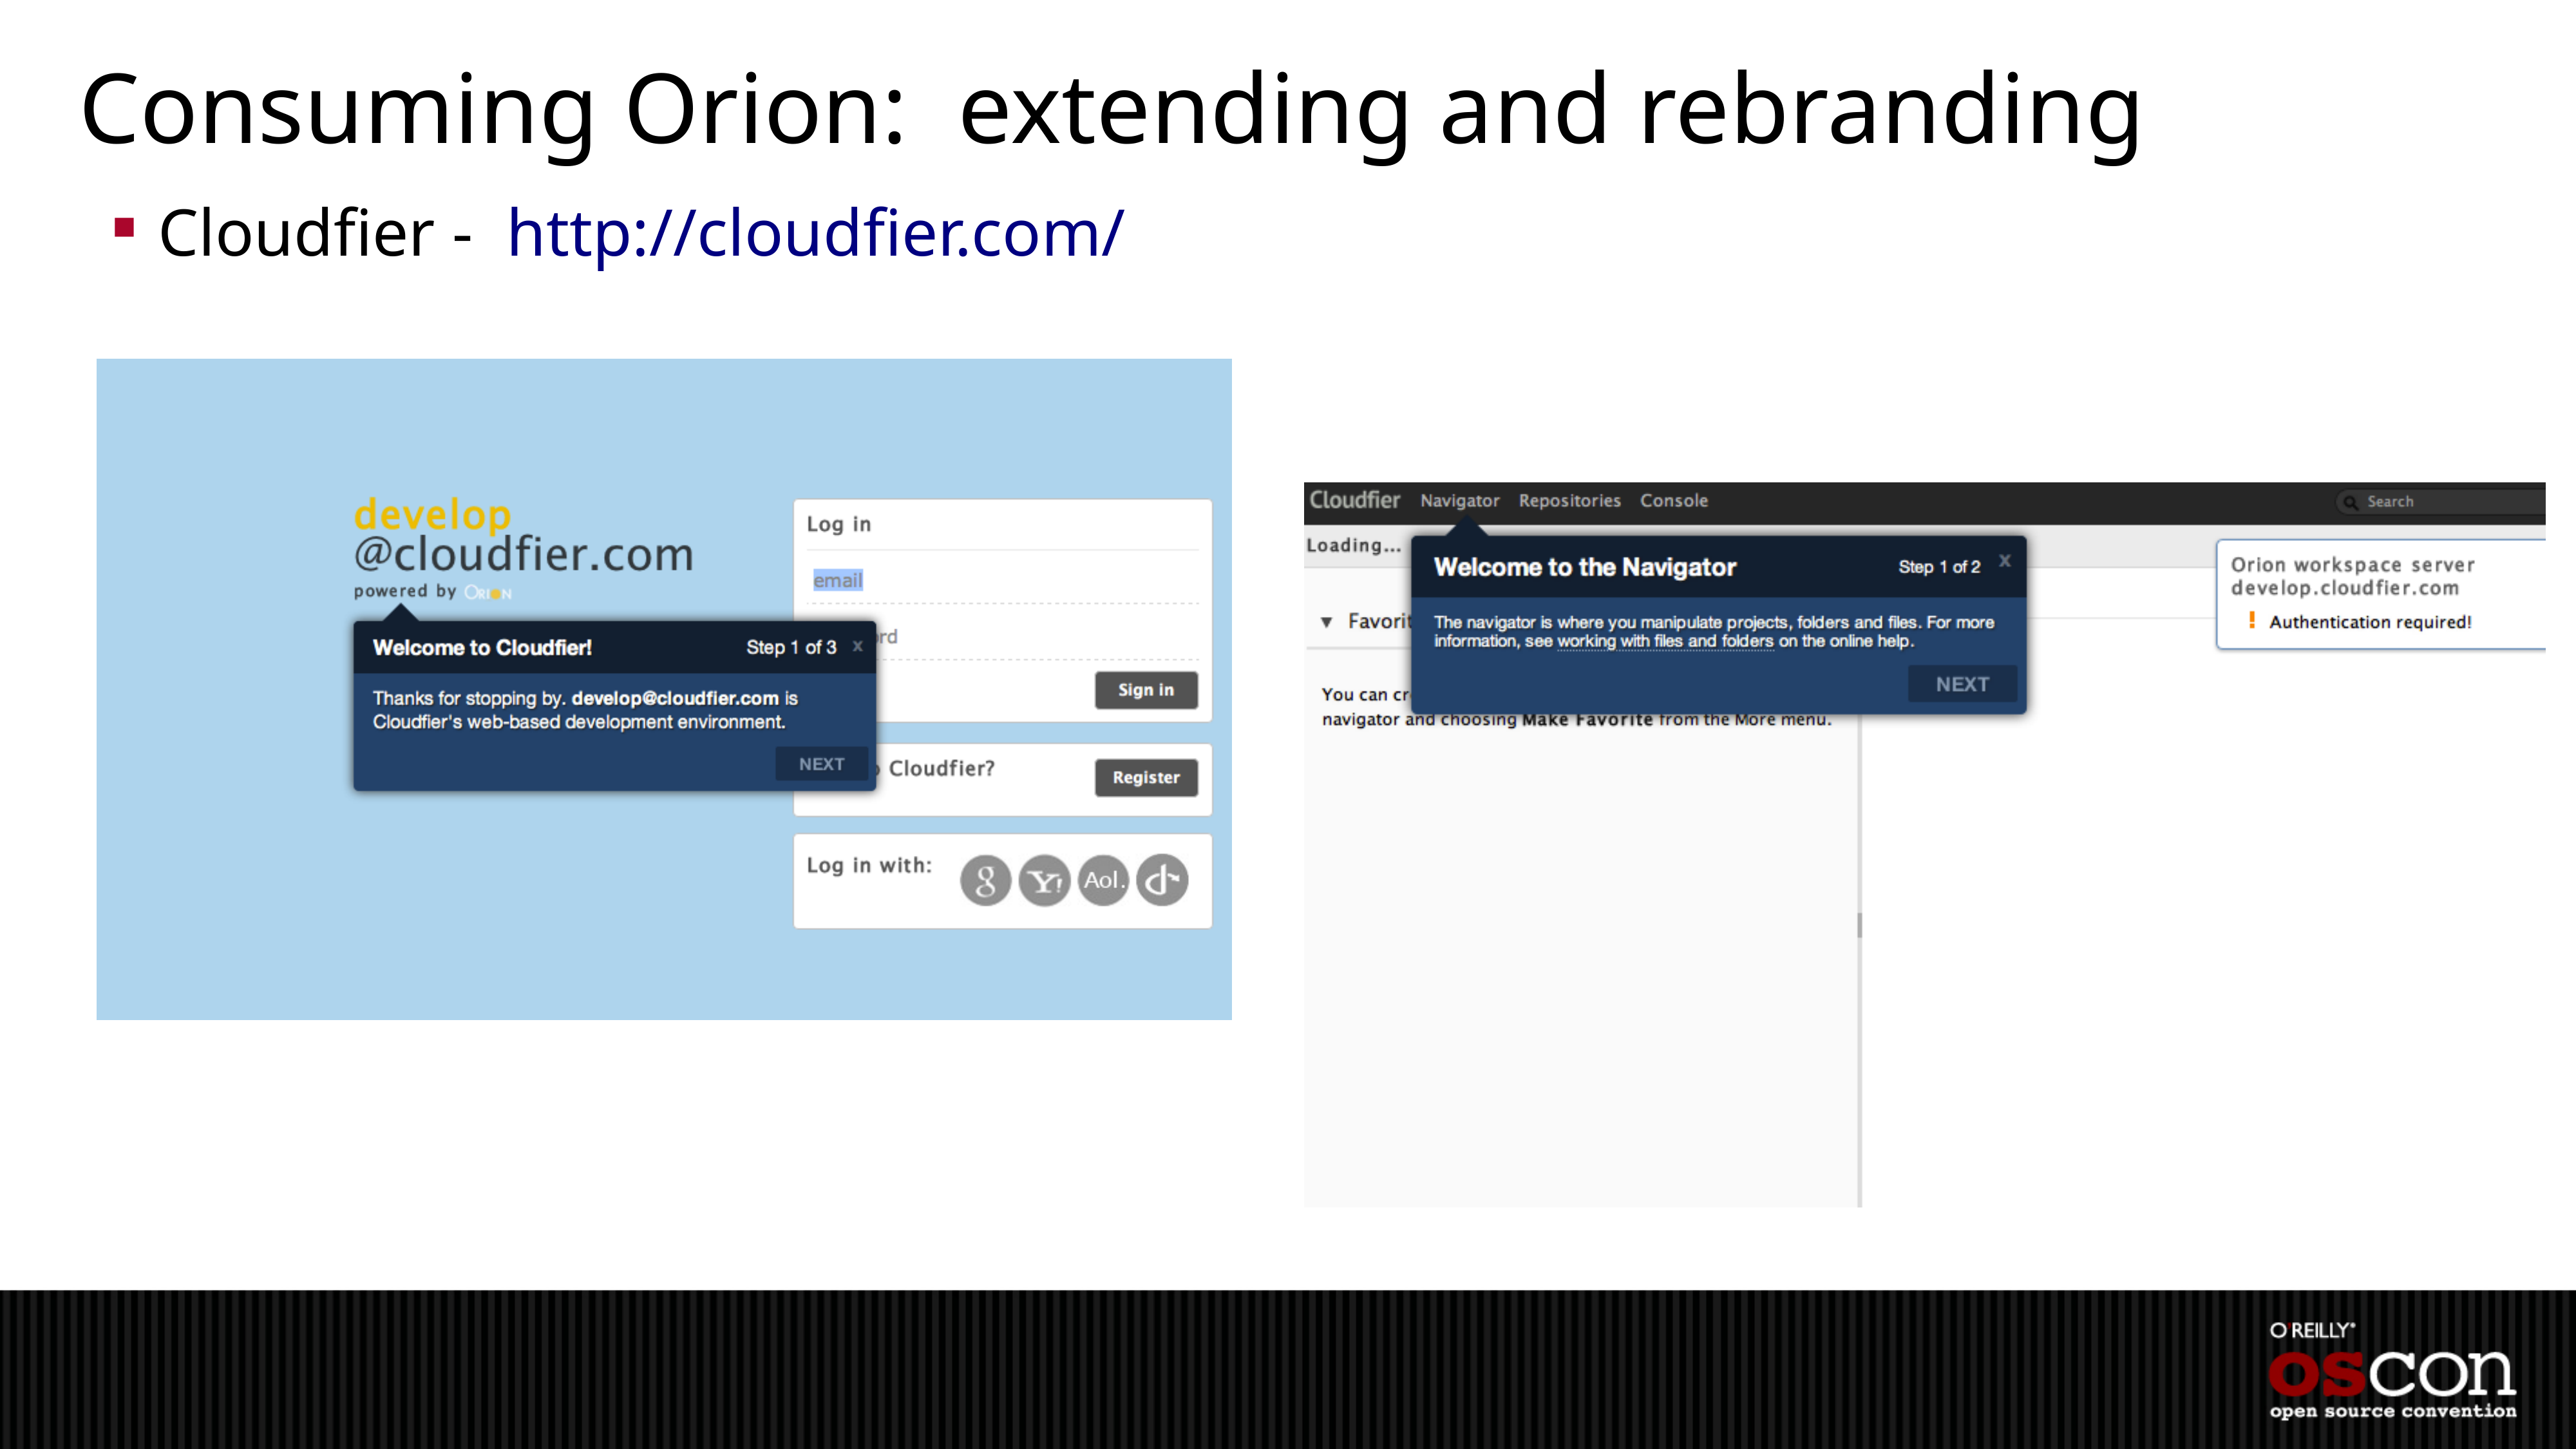

# Consuming Orion: extending and rebranding
Cloudfier - http://cloudfier.com/